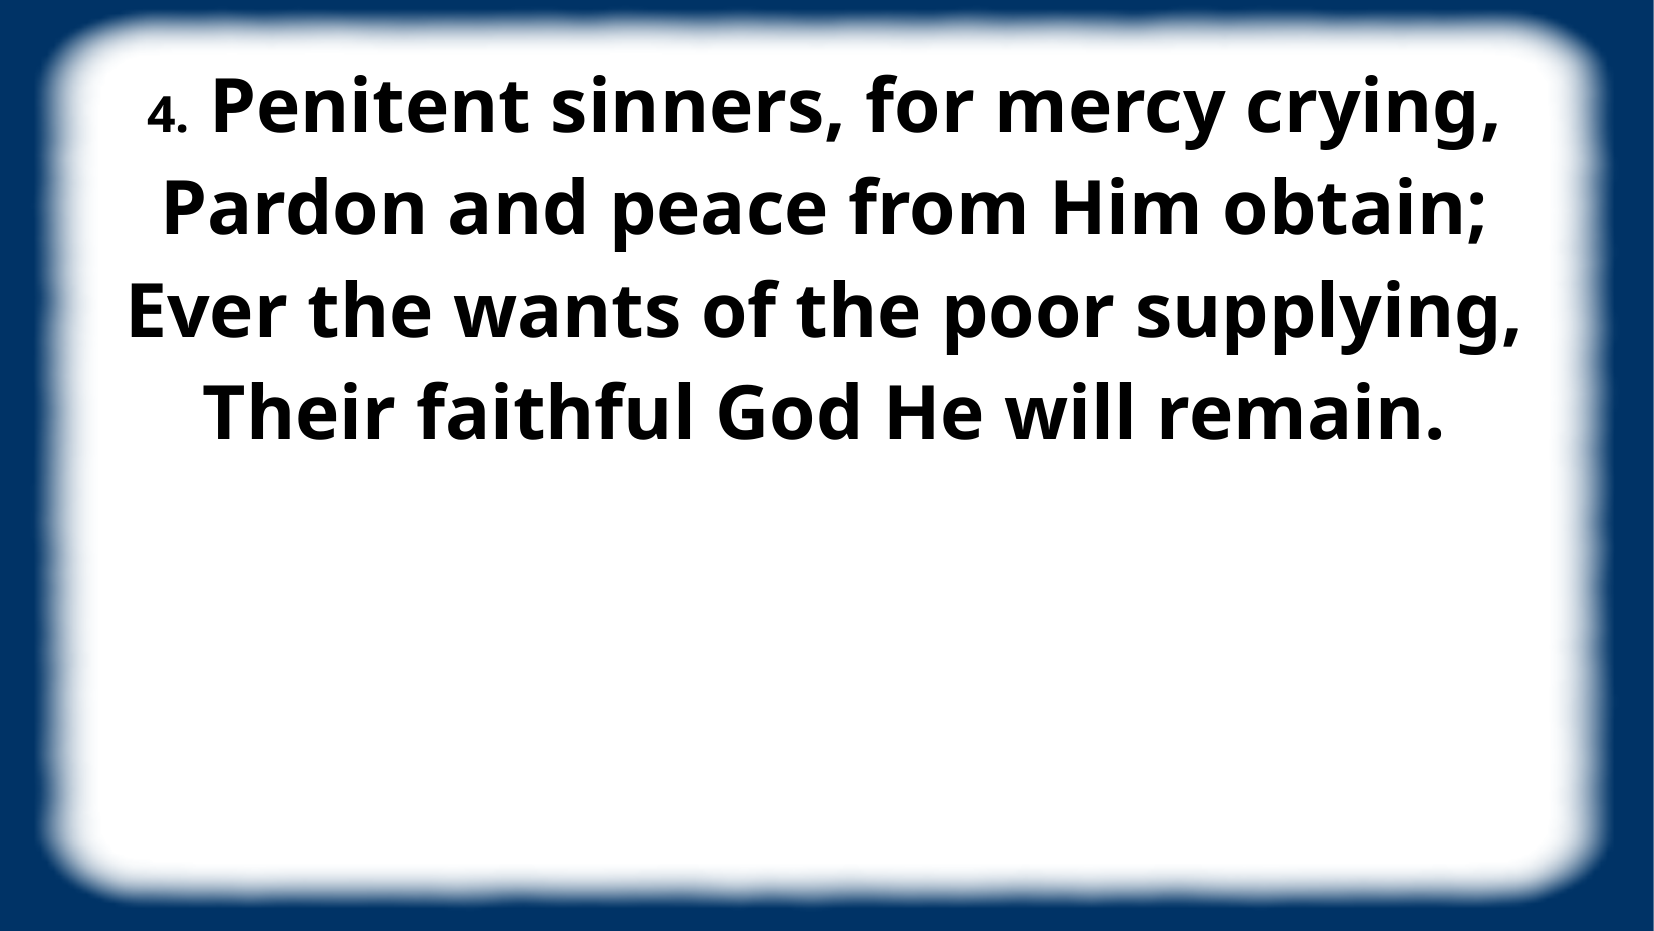

4. Penitent sinners, for mercy crying,
Pardon and peace from Him obtain;
Ever the wants of the poor supplying,
Their faithful God He will remain.